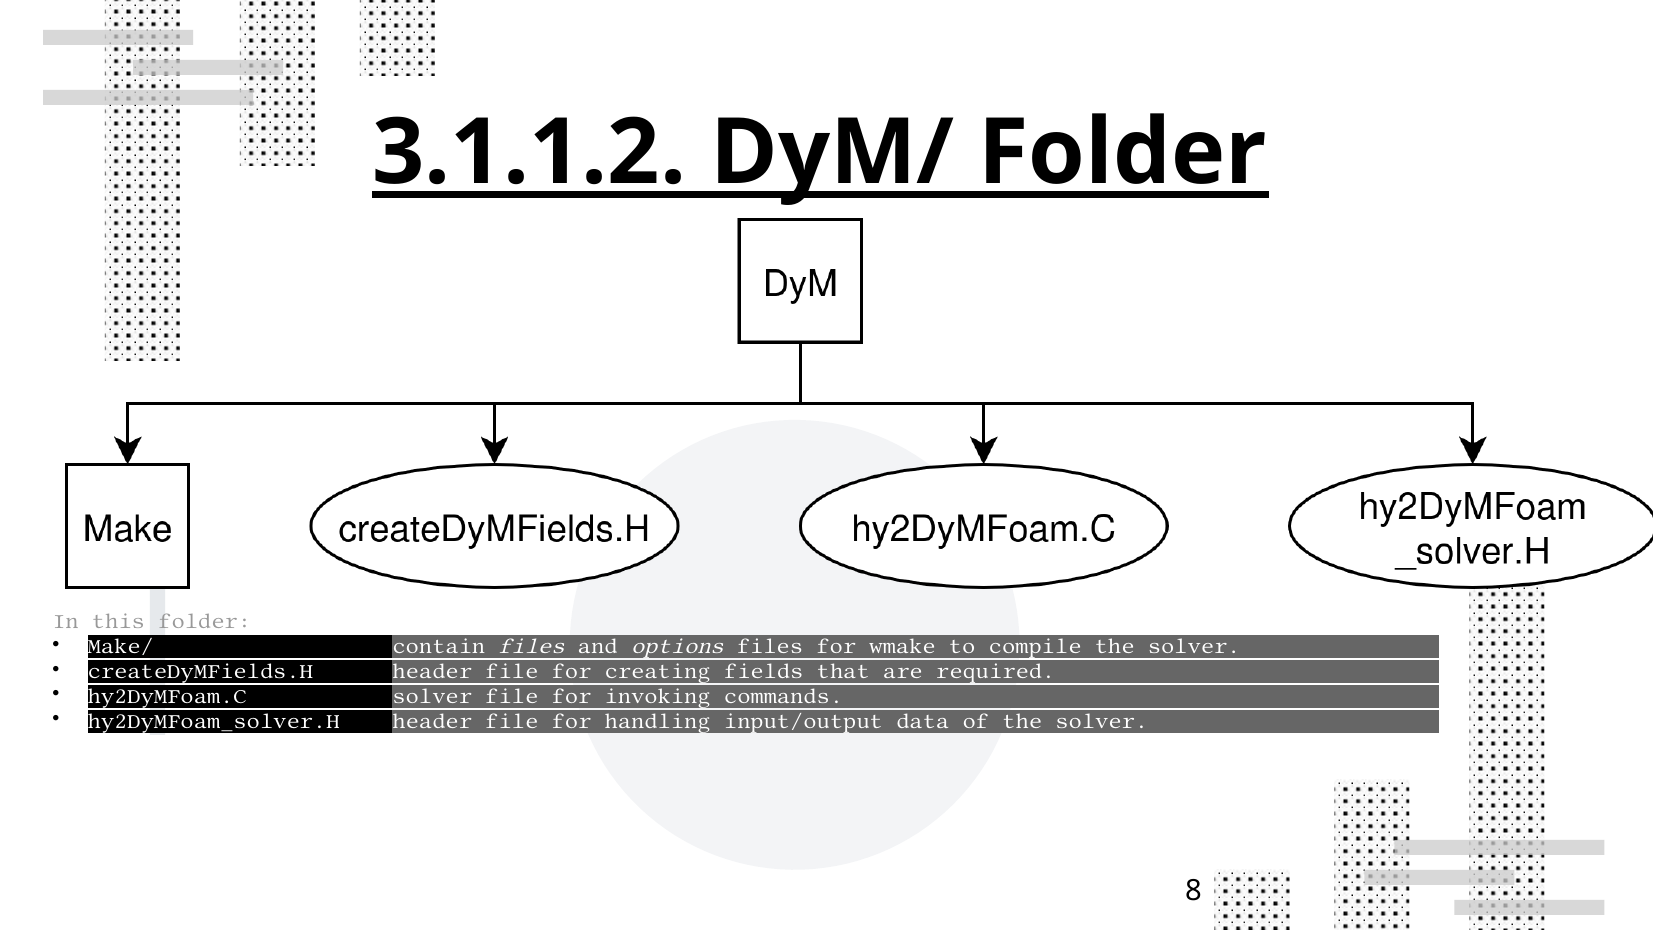

# 3.1.1.2. DyM/ Folder
In this folder:
Make/ contain files and options files for wmake to compile the solver.
createDyMFields.H header file for creating fields that are required.
hy2DyMFoam.C solver file for invoking commands.
hy2DyMFoam_solver.H header file for handling input/output data of the solver.
8